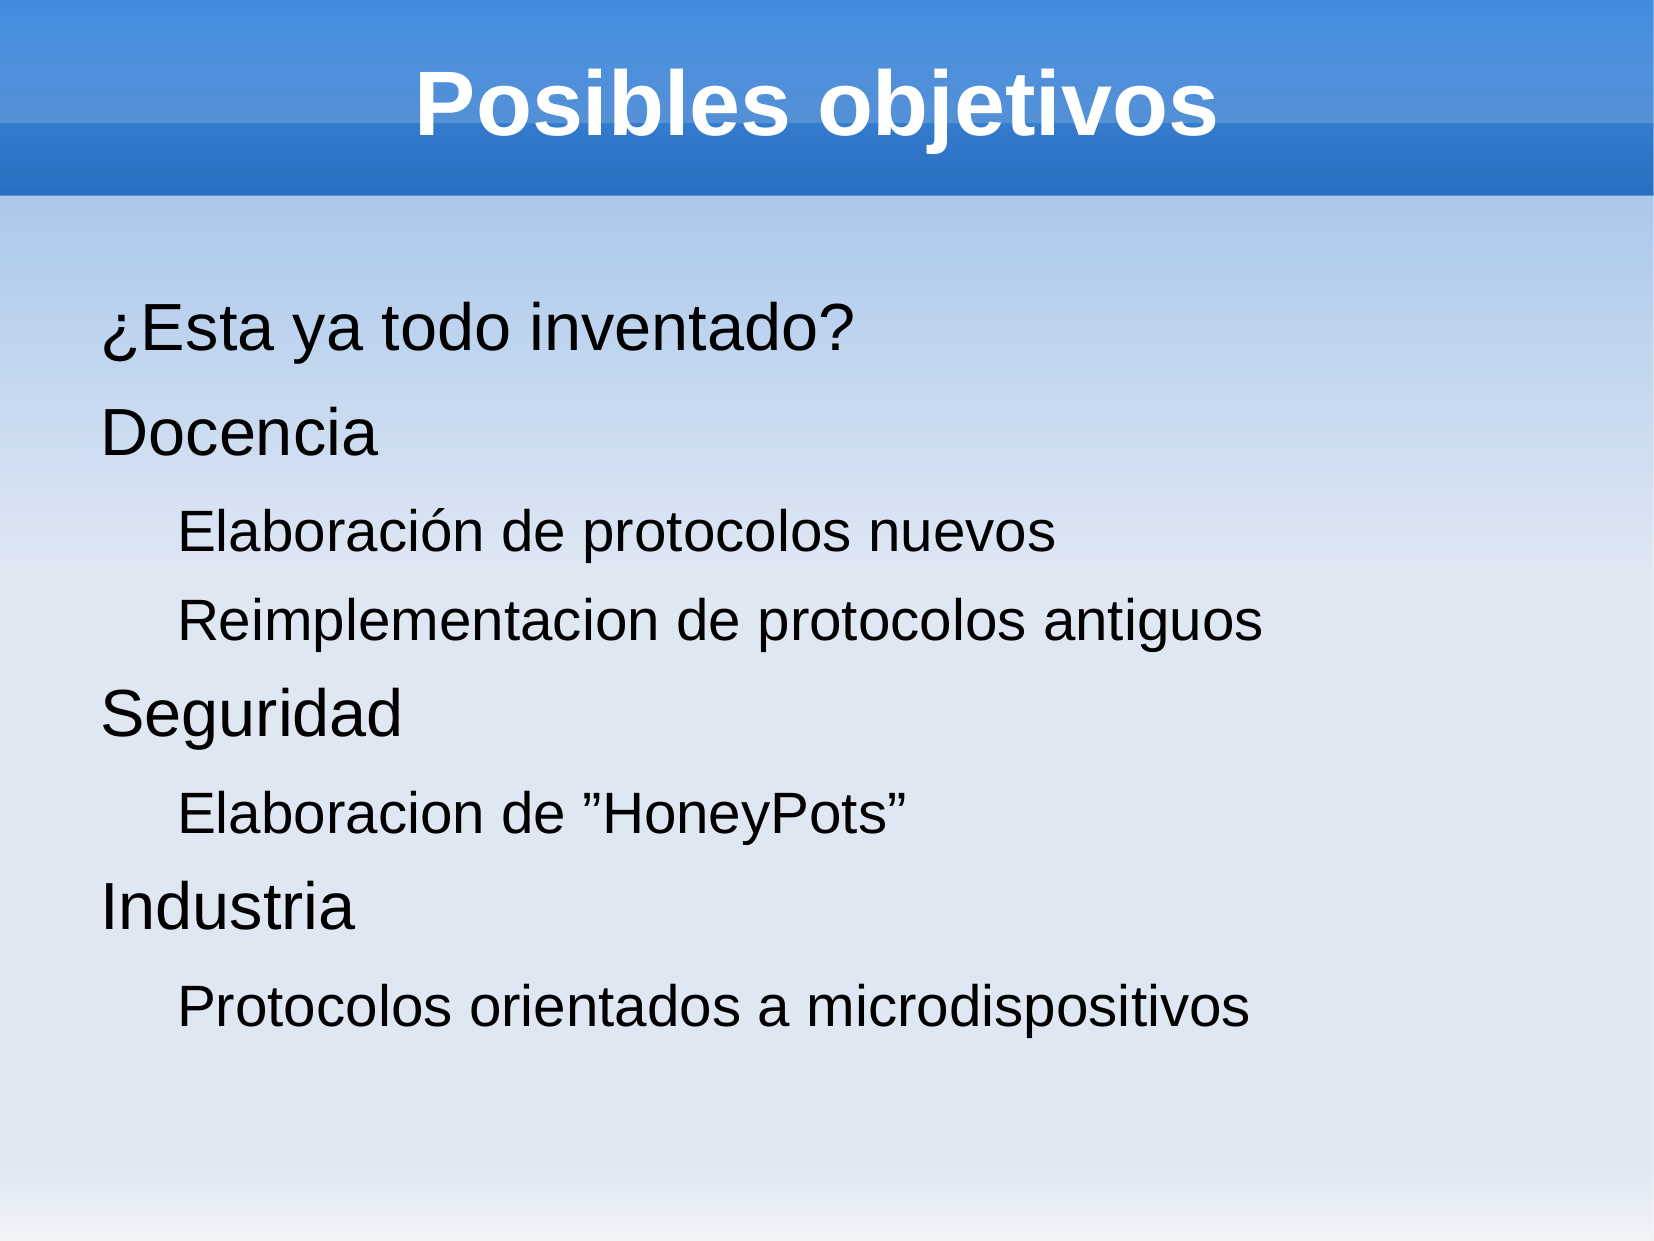

# Posibles objetivos
¿Esta ya todo inventado?
Docencia
Elaboración de protocolos nuevos
Reimplementacion de protocolos antiguos
Seguridad
Elaboracion de ”HoneyPots”
Industria
Protocolos orientados a microdispositivos